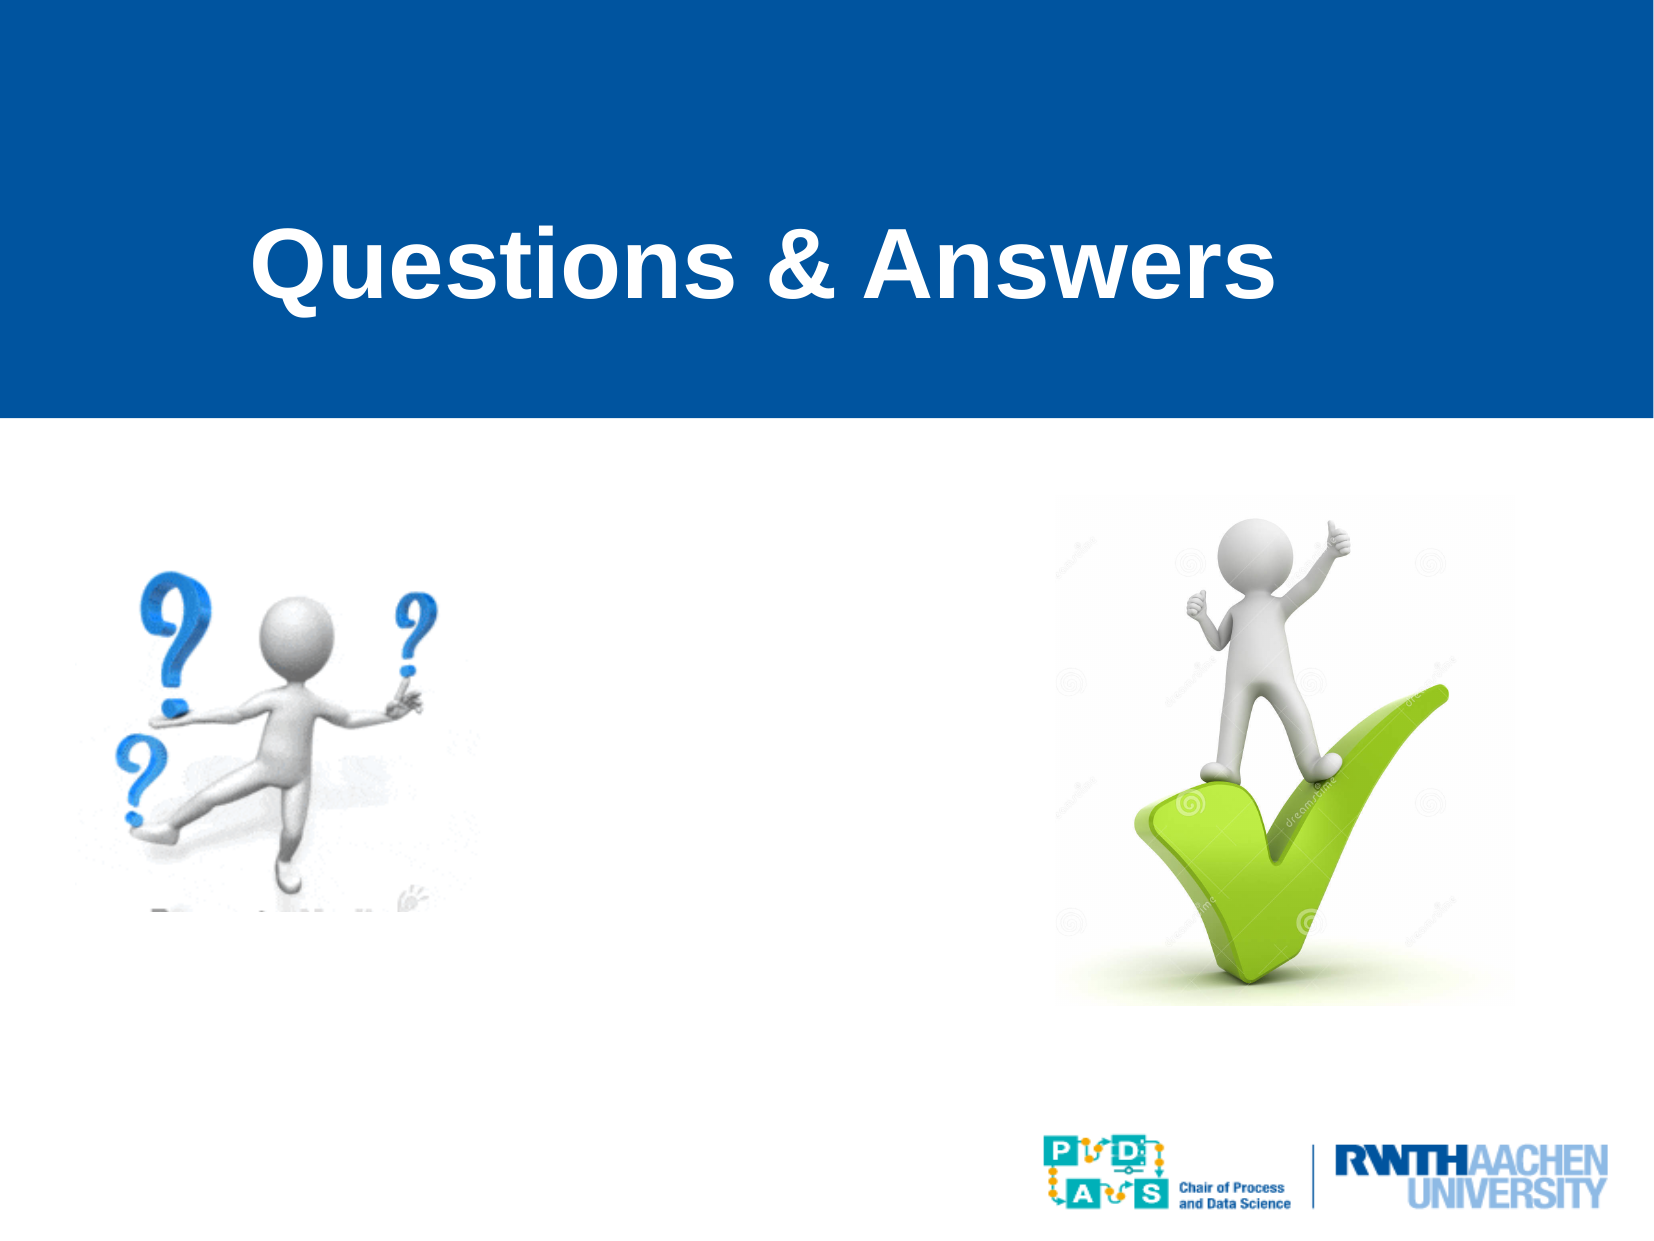

# Questions & Answers
| | |
| --- | --- |
| | |
| | |
| | |
| | |